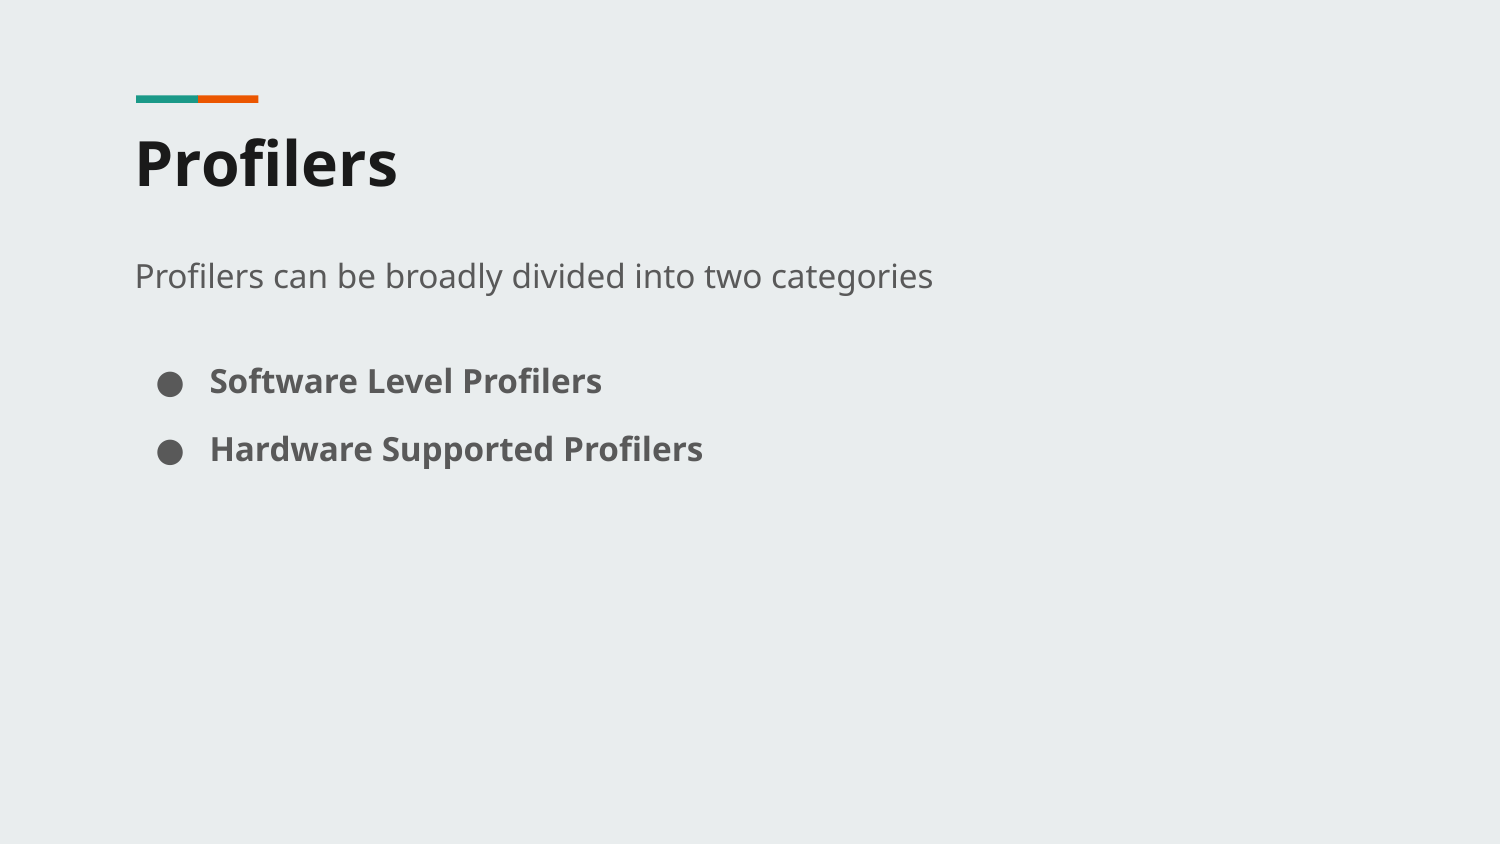

Profilers
Profilers can be broadly divided into two categories
Software Level Profilers
Hardware Supported Profilers